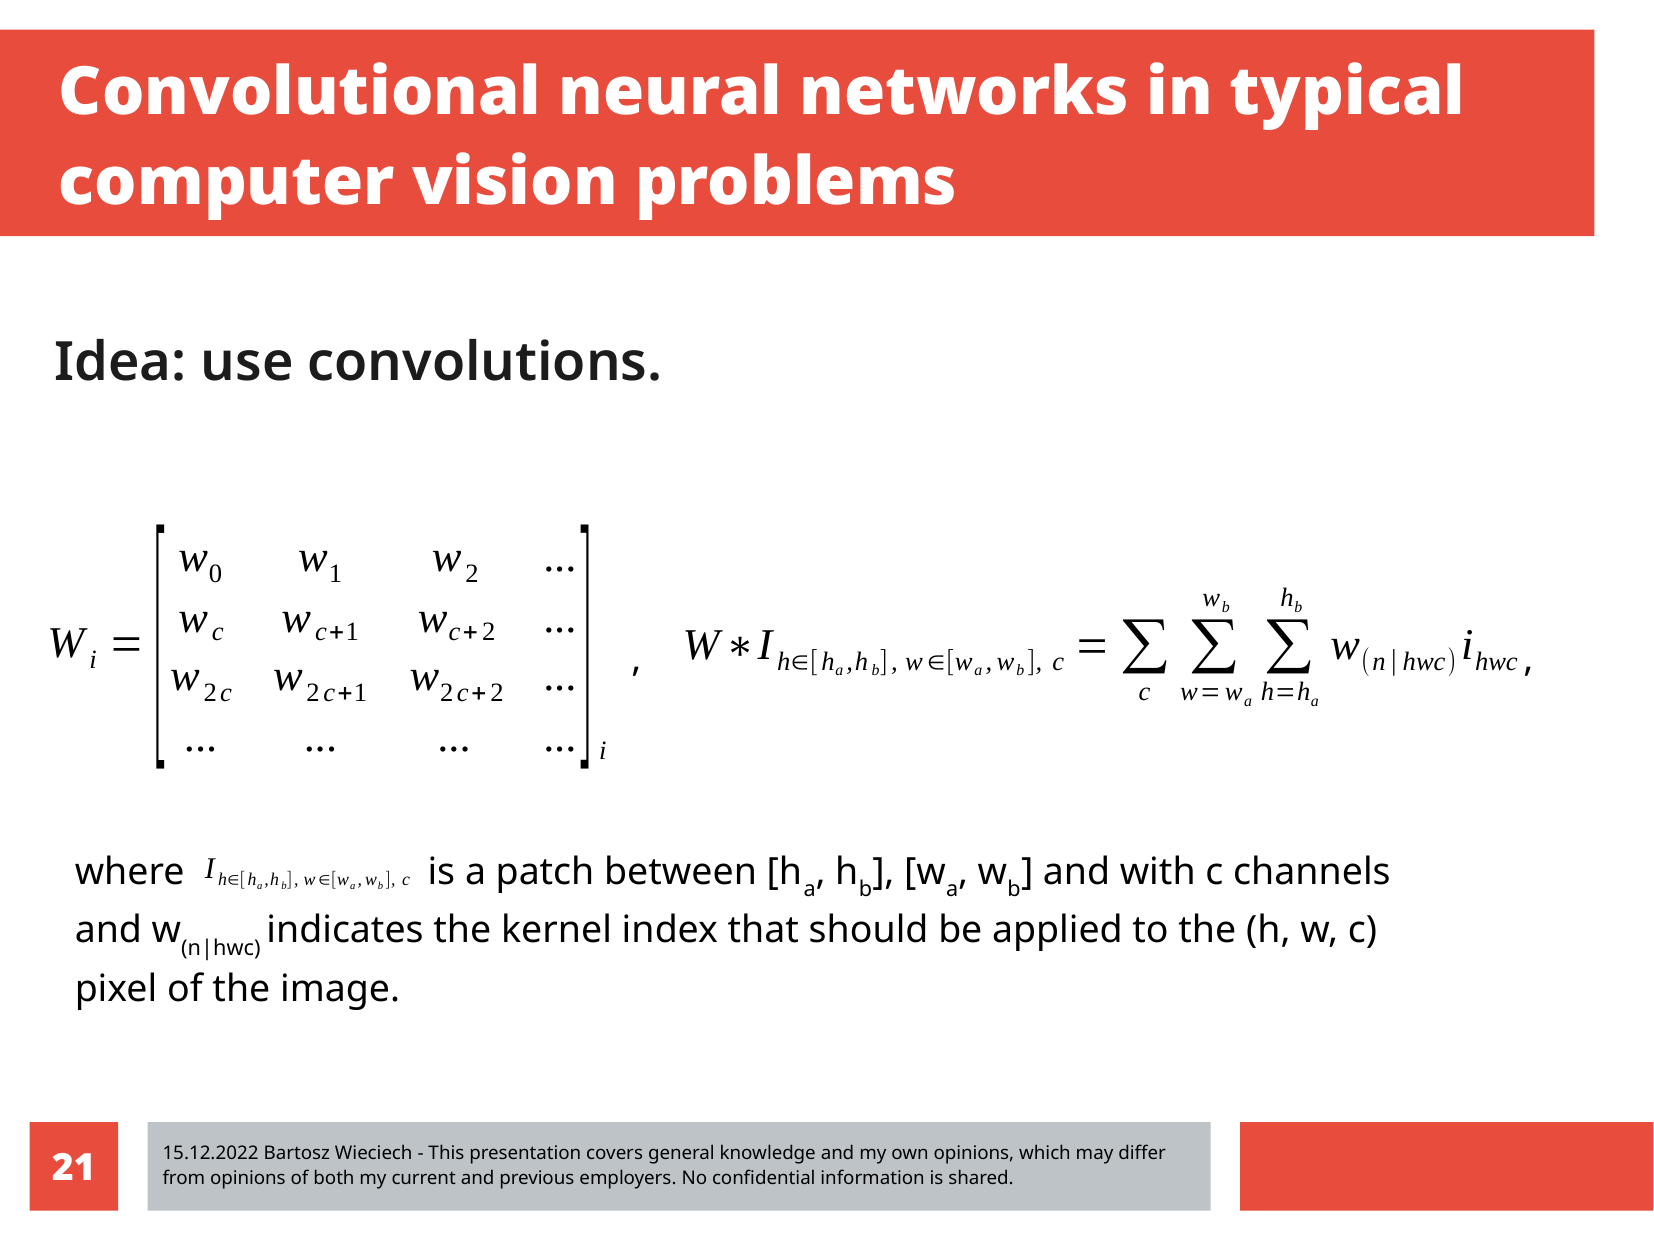

# Convolutional neural networks in typical computer vision problems
Idea: use convolutions.
,
,
where is a patch between [ha, hb], [wa, wb] and with c channels and w(n|hwc) indicates the kernel index that should be applied to the (h, w, c) pixel of the image.
21